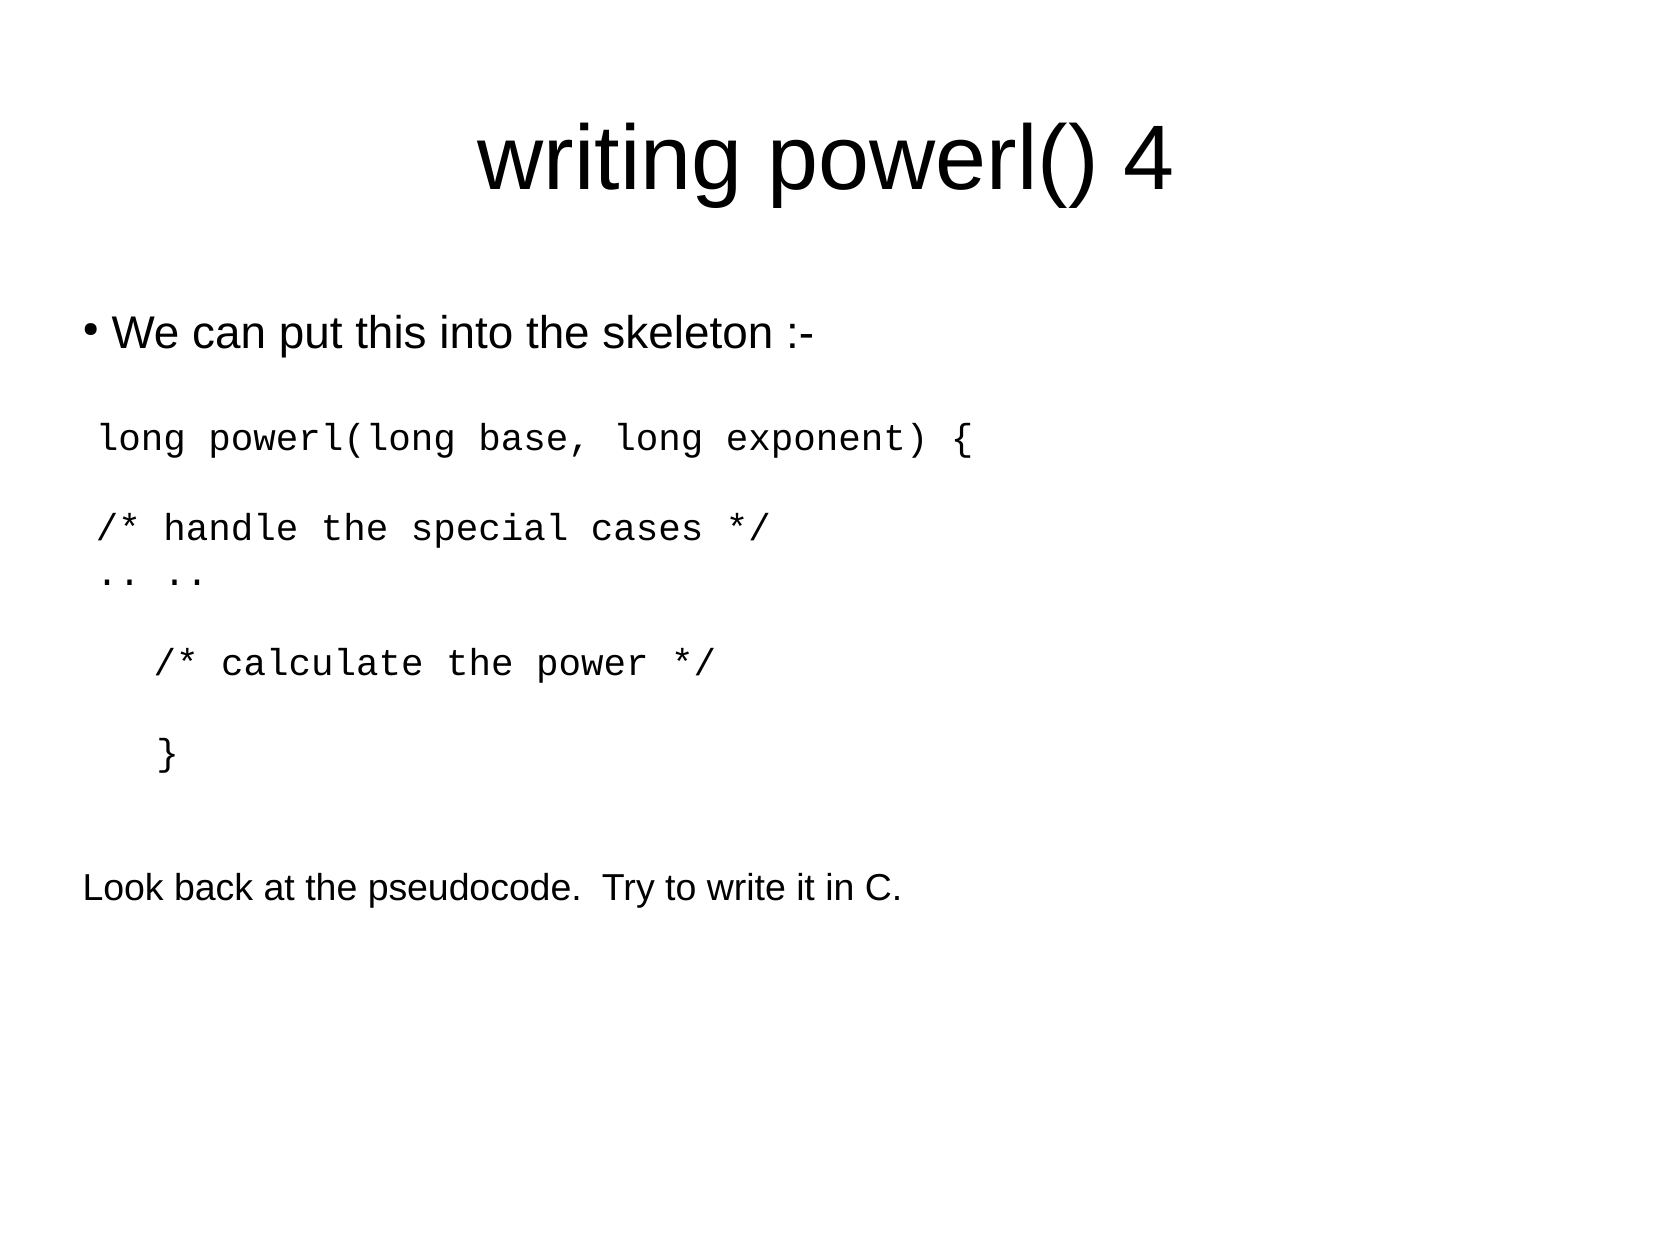

# writing powerl() 4
 We can put this into the skeleton :-
long powerl(long base, long exponent) {
/* handle the special cases */
.. ..
/* calculate the power */
	}
Look back at the pseudocode. Try to write it in C.